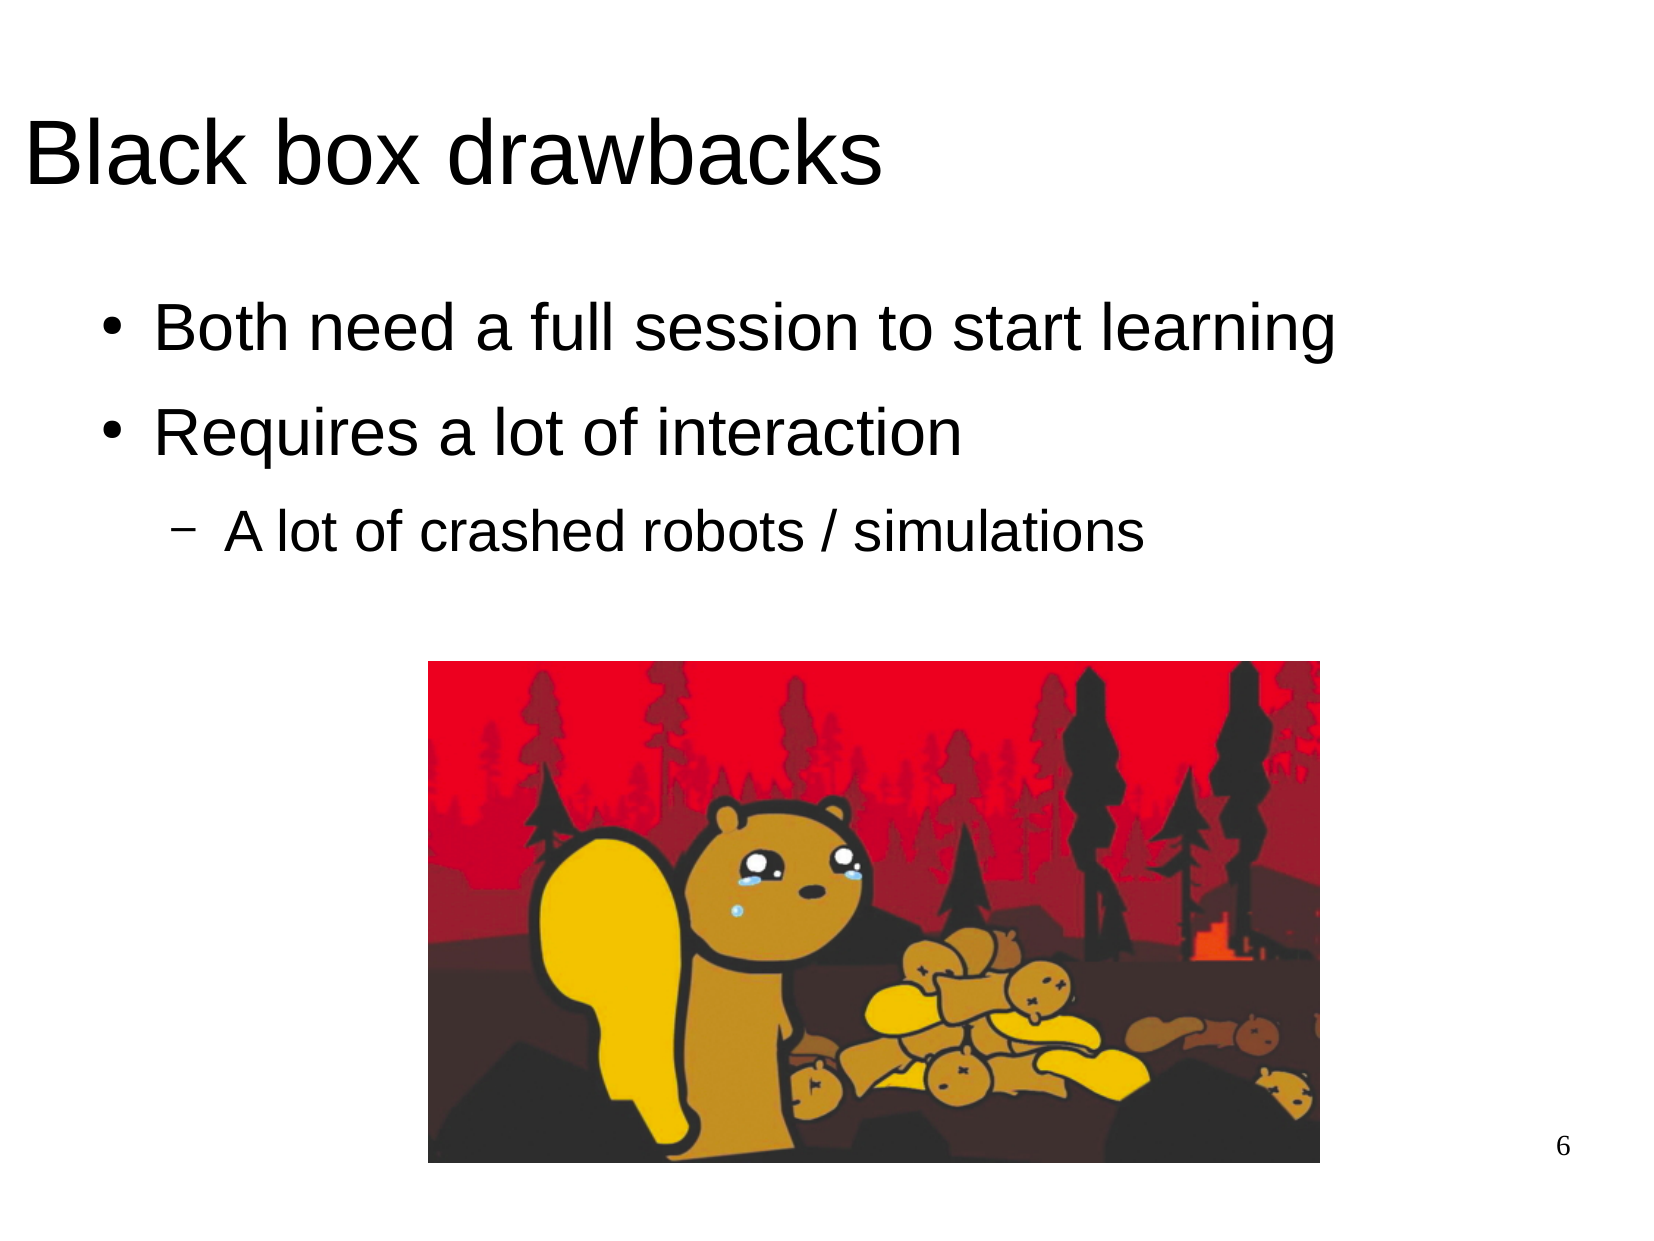

# Black box drawbacks
Both need a full session to start learning
Requires a lot of interaction
A lot of crashed robots / simulations
6